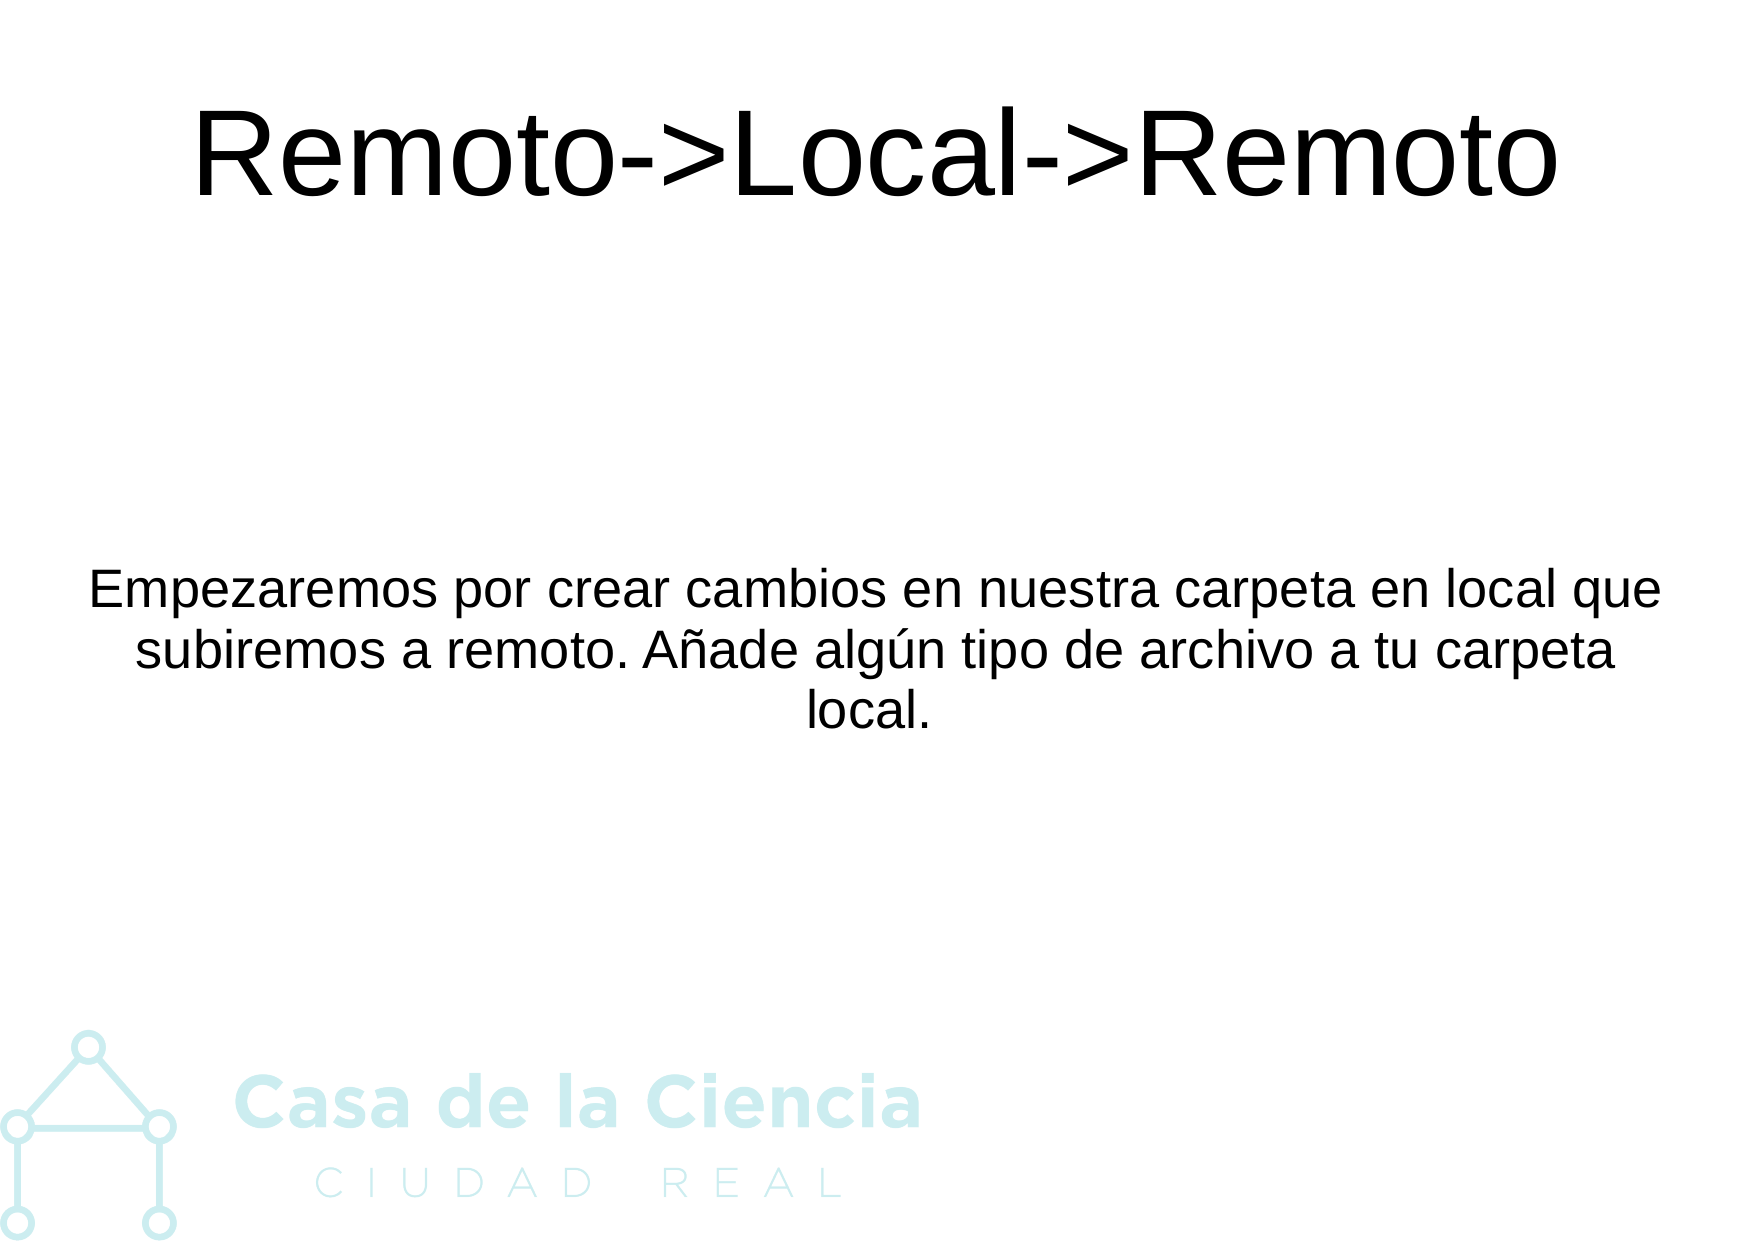

# Remoto->Local->Remoto
Empezaremos por crear cambios en nuestra carpeta en local que subiremos a remoto. Añade algún tipo de archivo a tu carpeta local.